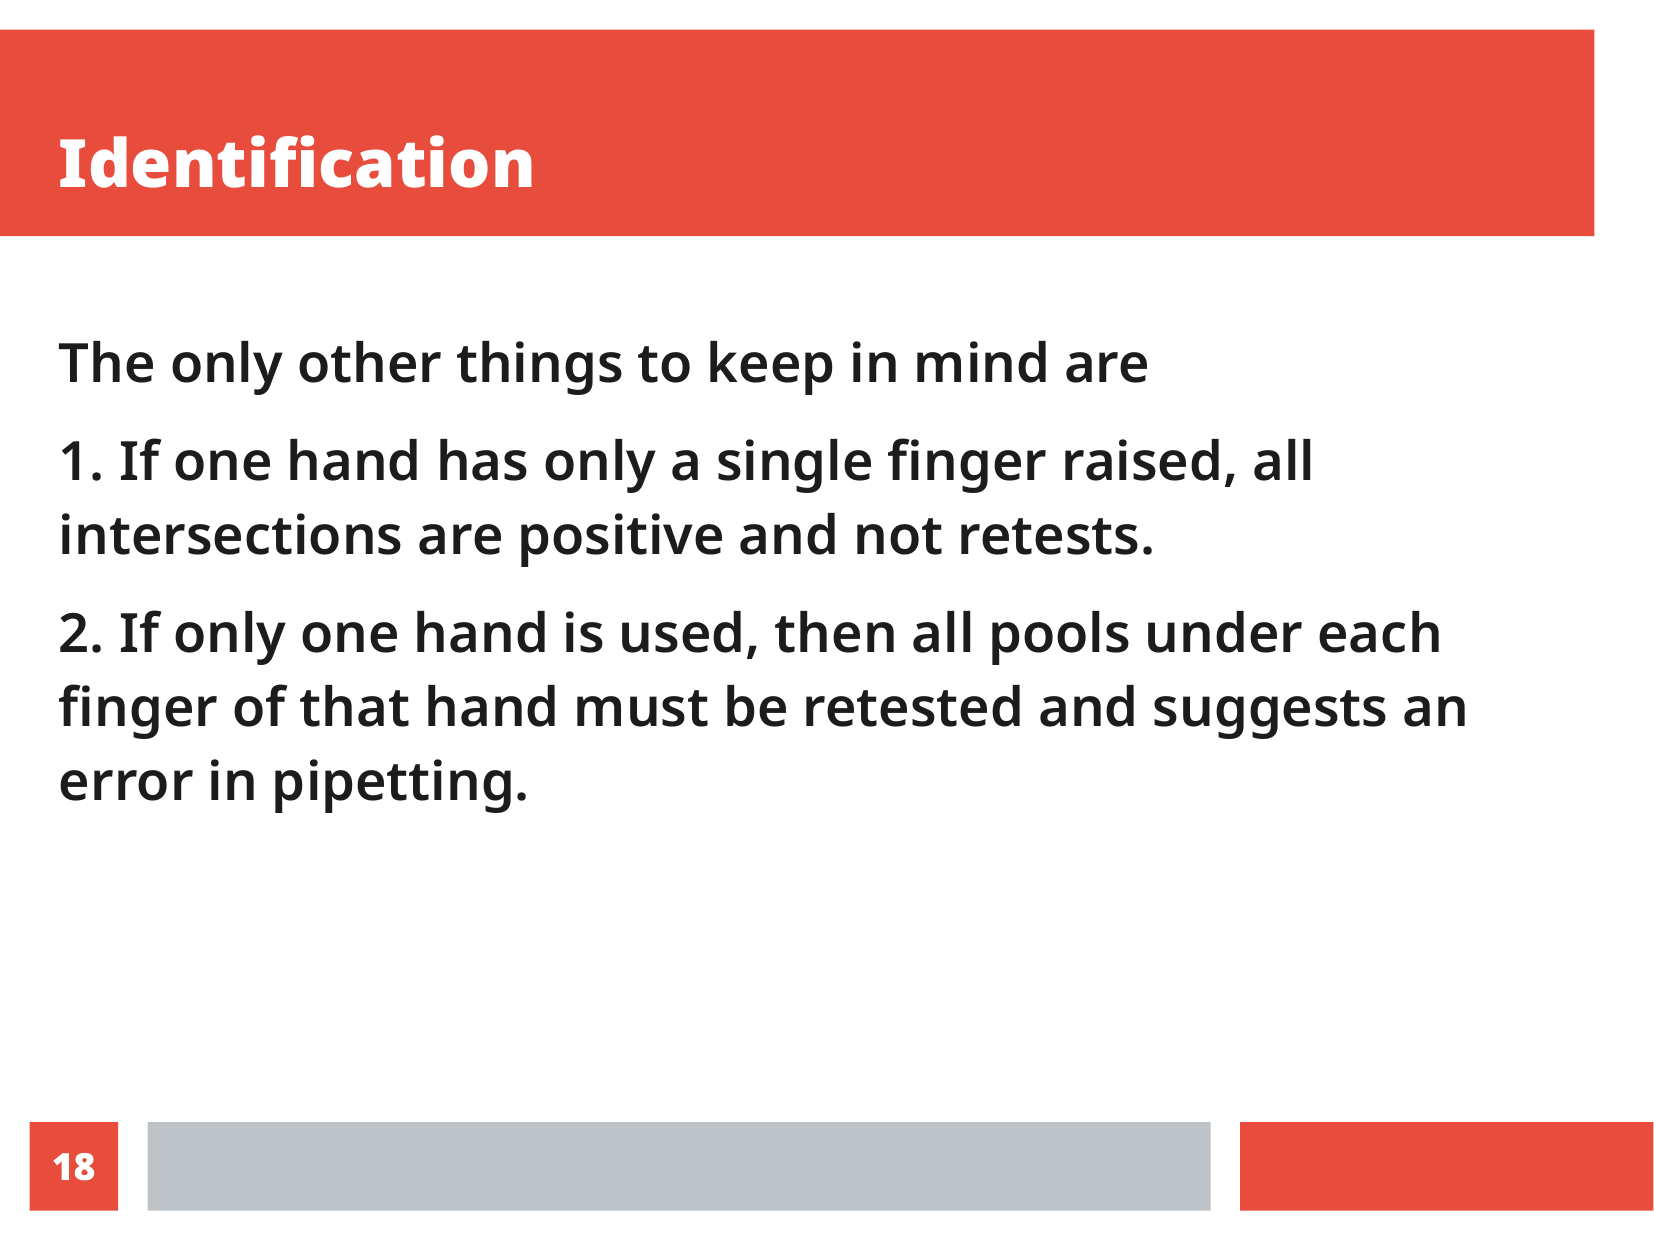

# Identification
The only other things to keep in mind are
1. If one hand has only a single finger raised, all intersections are positive and not retests.
2. If only one hand is used, then all pools under each finger of that hand must be retested and suggests an error in pipetting.
18